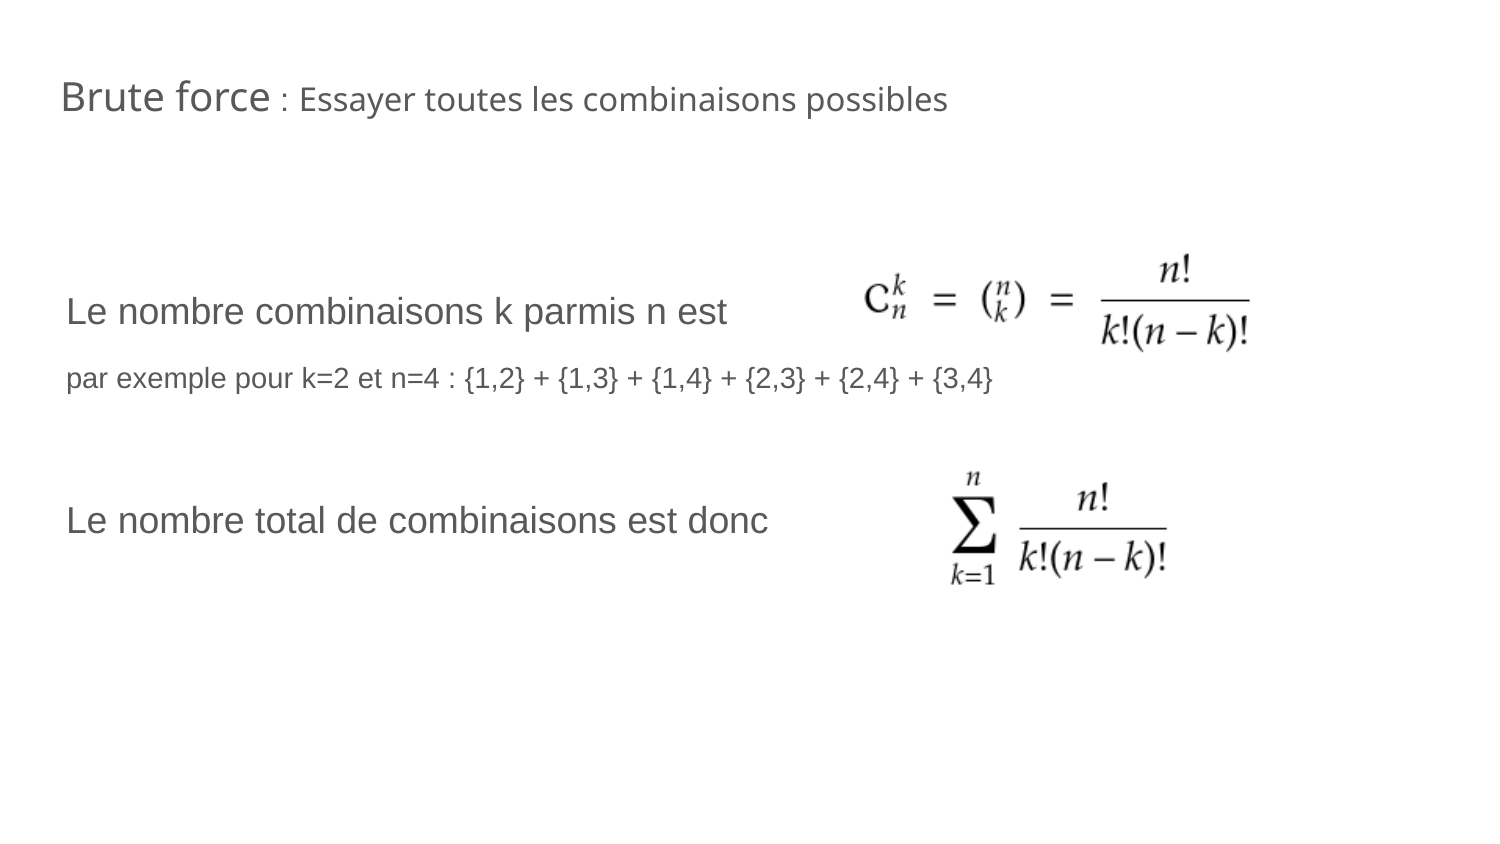

# Brute force : Essayer toutes les combinaisons possibles
Le nombre combinaisons k parmis n est
par exemple pour k=2 et n=4 : {1,2} + {1,3} + {1,4} + {2,3} + {2,4} + {3,4}
Le nombre total de combinaisons est donc